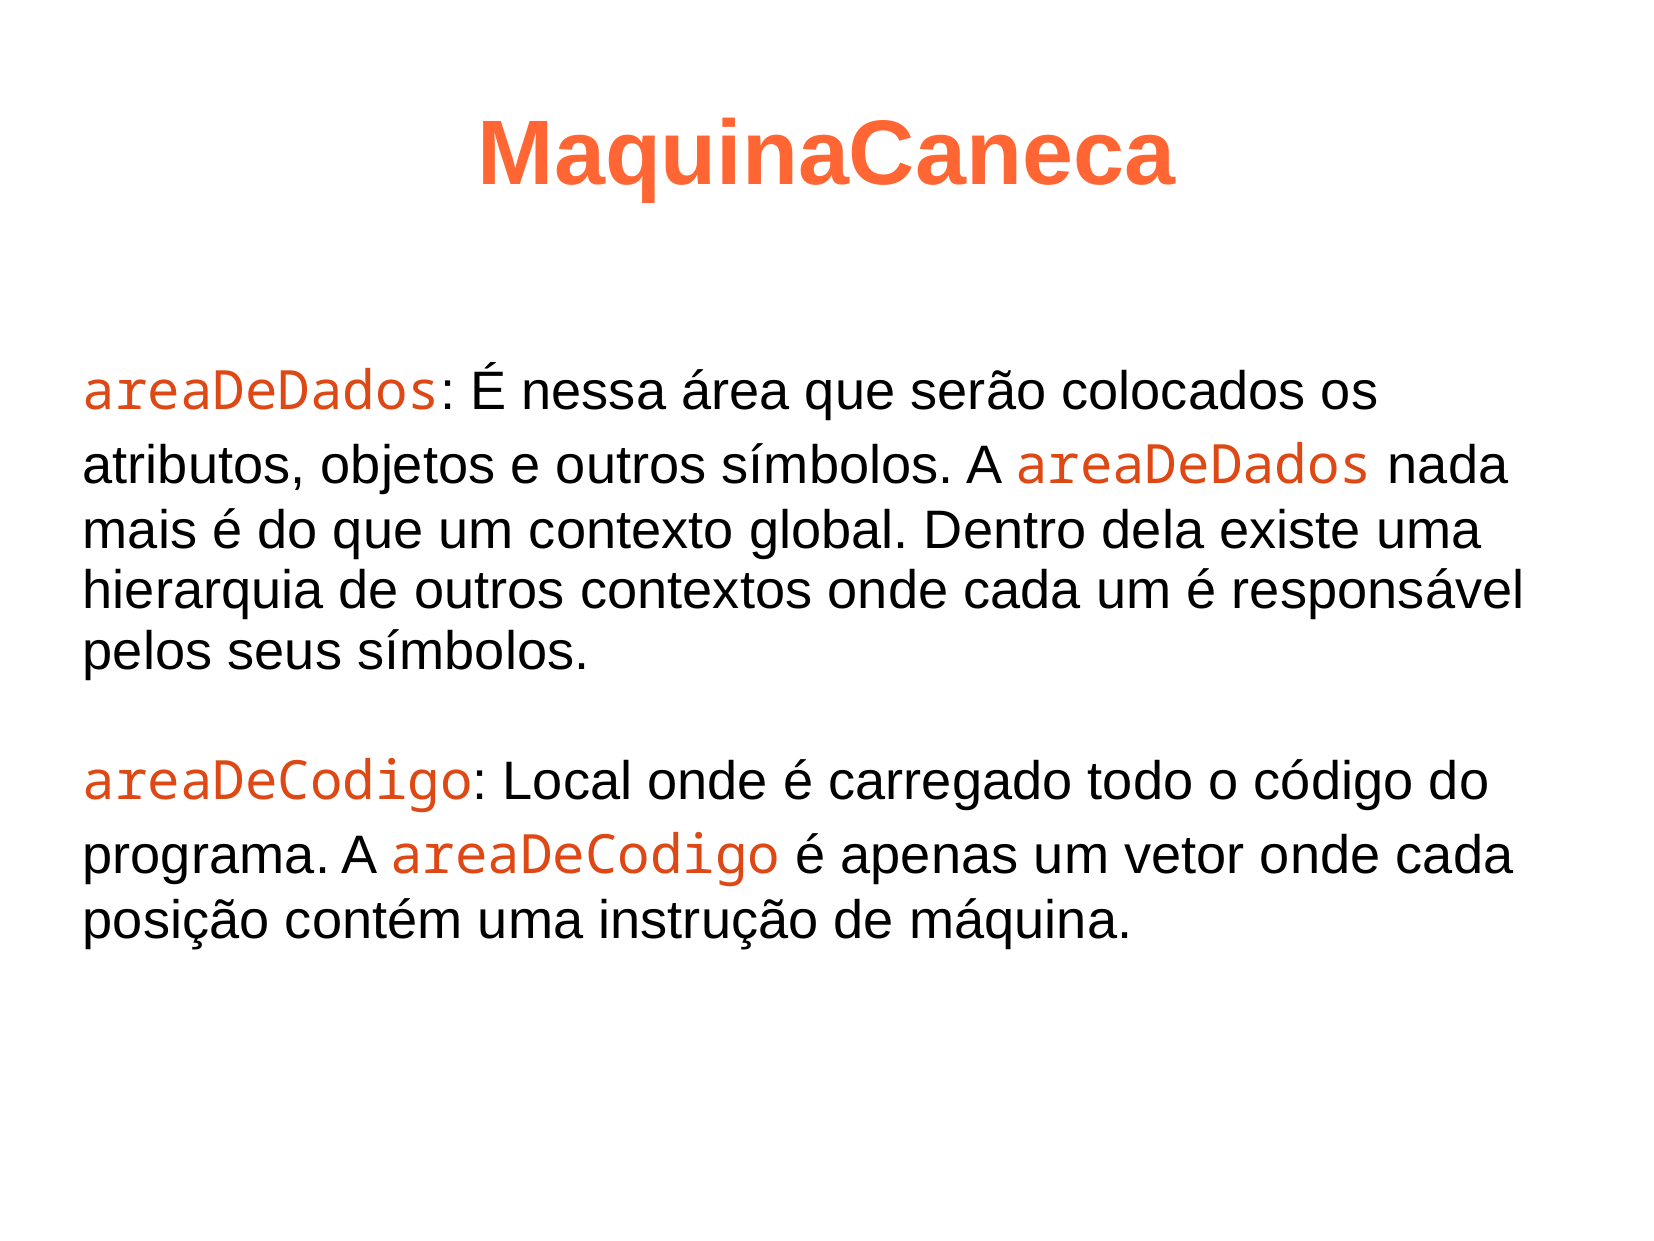

# MaquinaCaneca
areaDeDados: É nessa área que serão colocados os atributos, objetos e outros símbolos. A areaDeDados nada mais é do que um contexto global. Dentro dela existe uma hierarquia de outros contextos onde cada um é responsável pelos seus símbolos.
areaDeCodigo: Local onde é carregado todo o código do programa. A areaDeCodigo é apenas um vetor onde cada posição contém uma instrução de máquina.